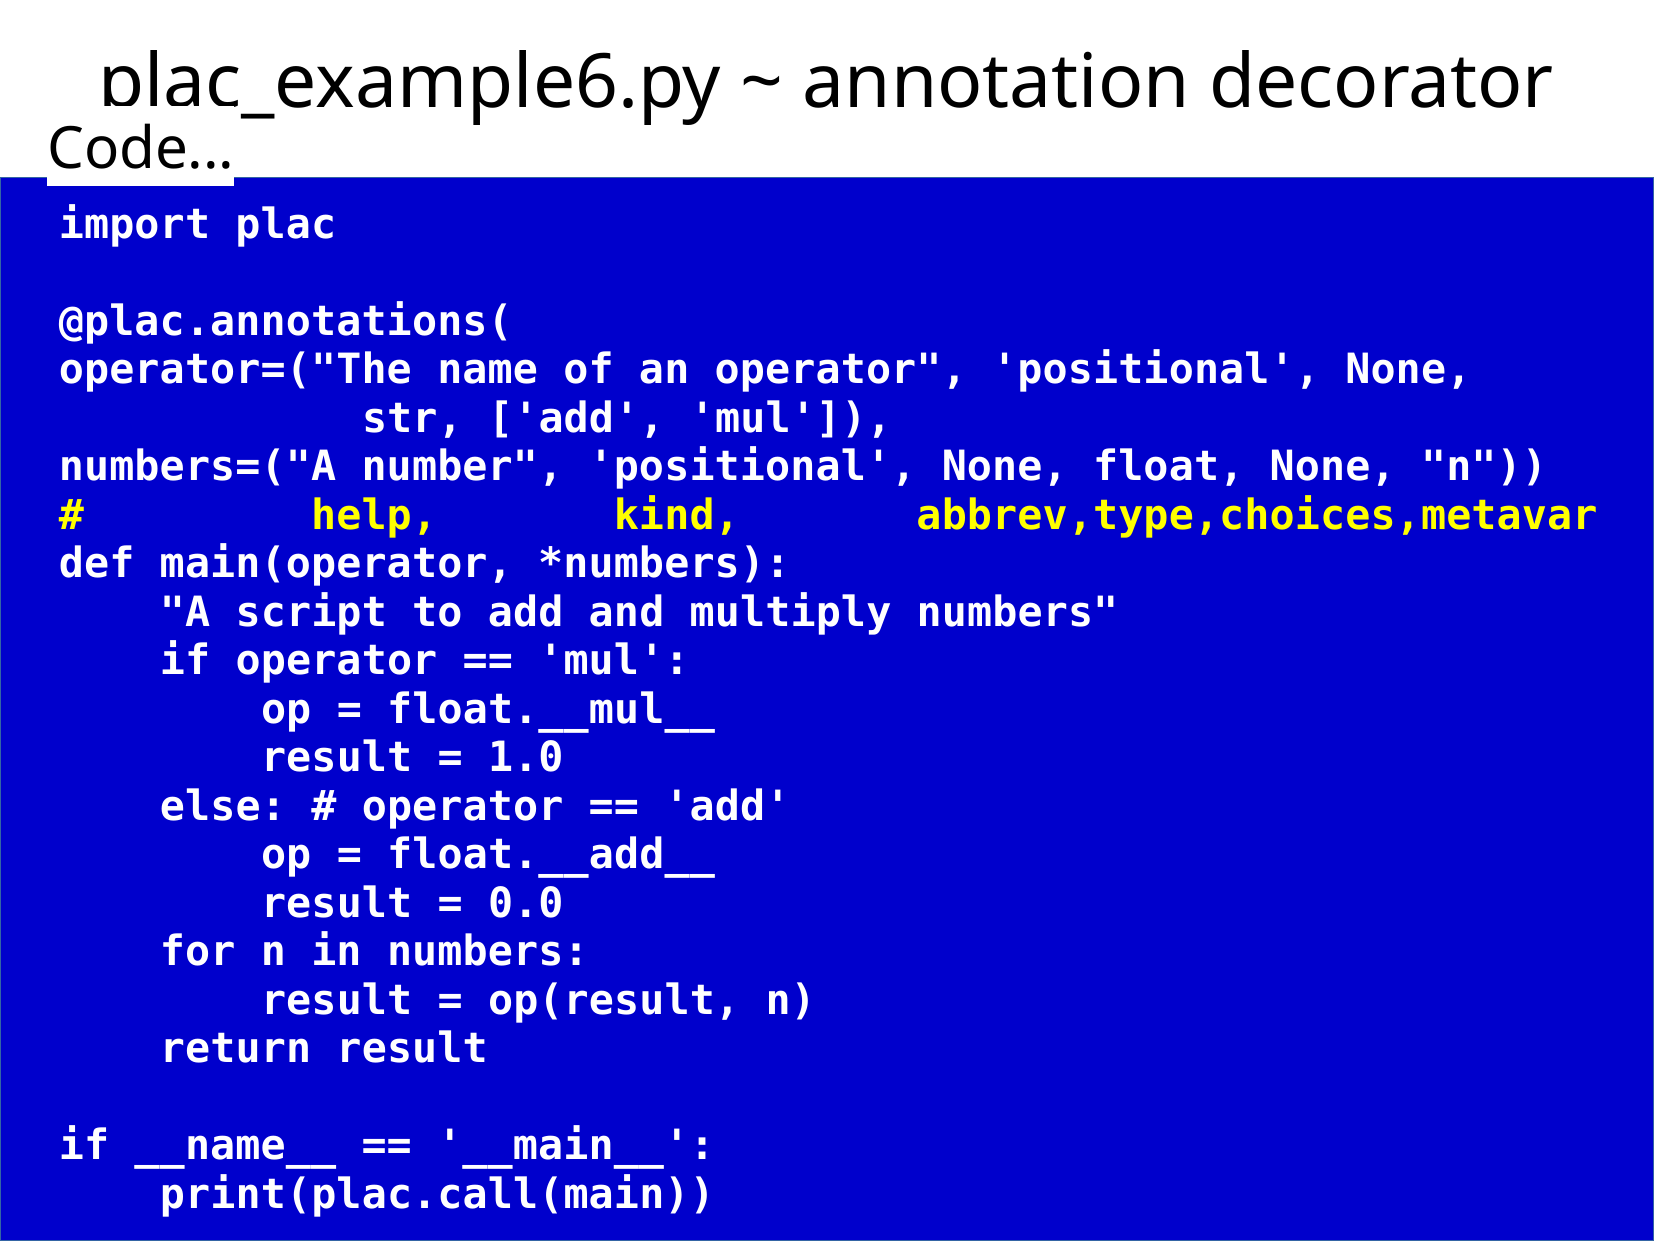

# plac_example6.py ~ annotation decorator
Code...
import plac
@plac.annotations(
operator=("The name of an operator", 'positional', None,
 str, ['add', 'mul']),
numbers=("A number", 'positional', None, float, None, "n"))
# help, kind, abbrev,type,choices,metavar
def main(operator, *numbers):
 "A script to add and multiply numbers"
 if operator == 'mul':
 op = float.__mul__
 result = 1.0
 else: # operator == 'add'
 op = float.__add__
 result = 0.0
 for n in numbers:
 result = op(result, n)
 return result
if __name__ == '__main__':
 print(plac.call(main))